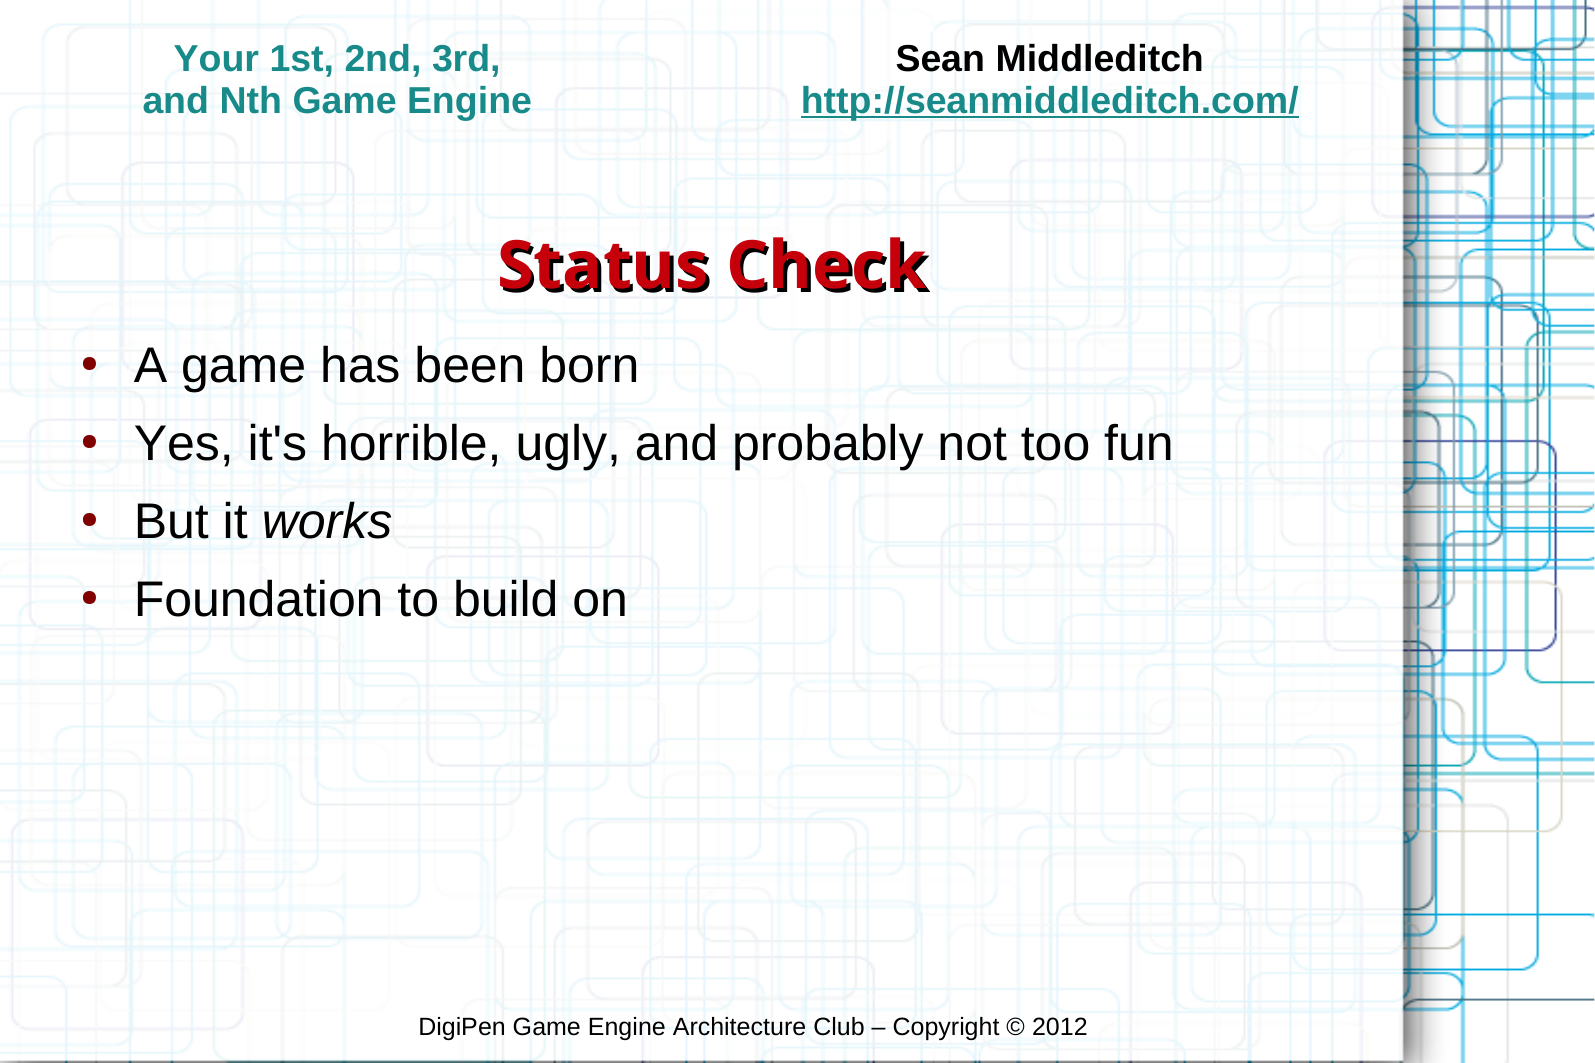

Your 1st, 2nd, 3rd,
and Nth Game Engine
Sean Middleditch
http://seanmiddleditch.com/
# Status Check
A game has been born
Yes, it's horrible, ugly, and probably not too fun
But it works
Foundation to build on
DigiPen Game Engine Architecture Club – Copyright © 2012